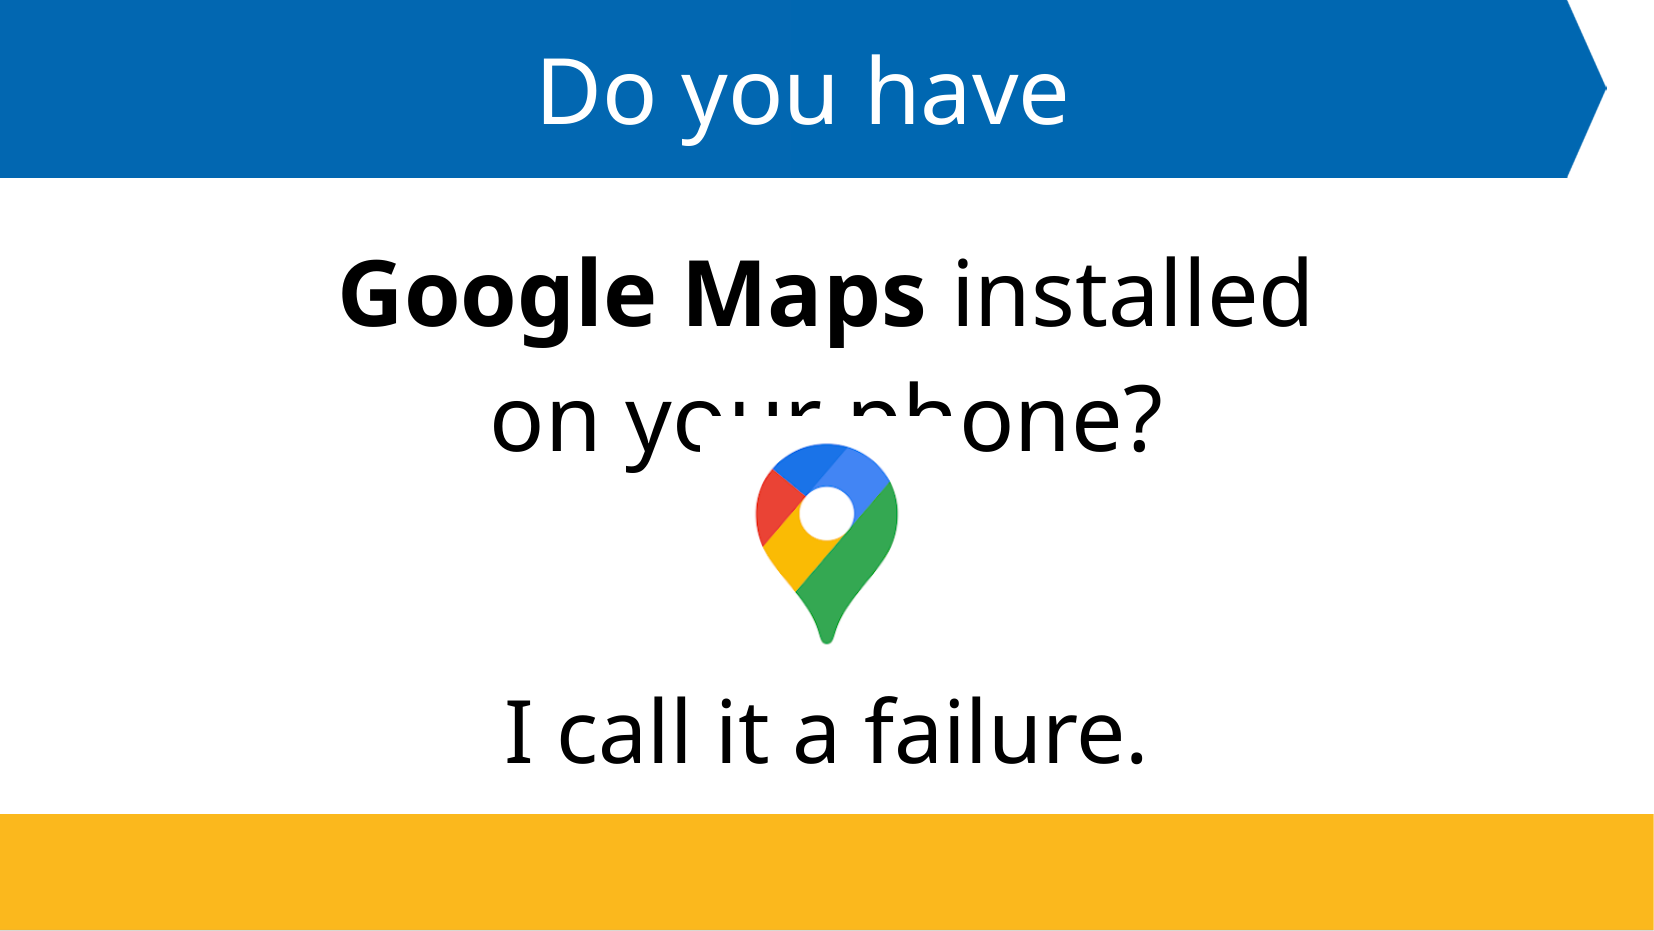

# Do you have
Google Maps installed
on your phone?
I call it a failure.